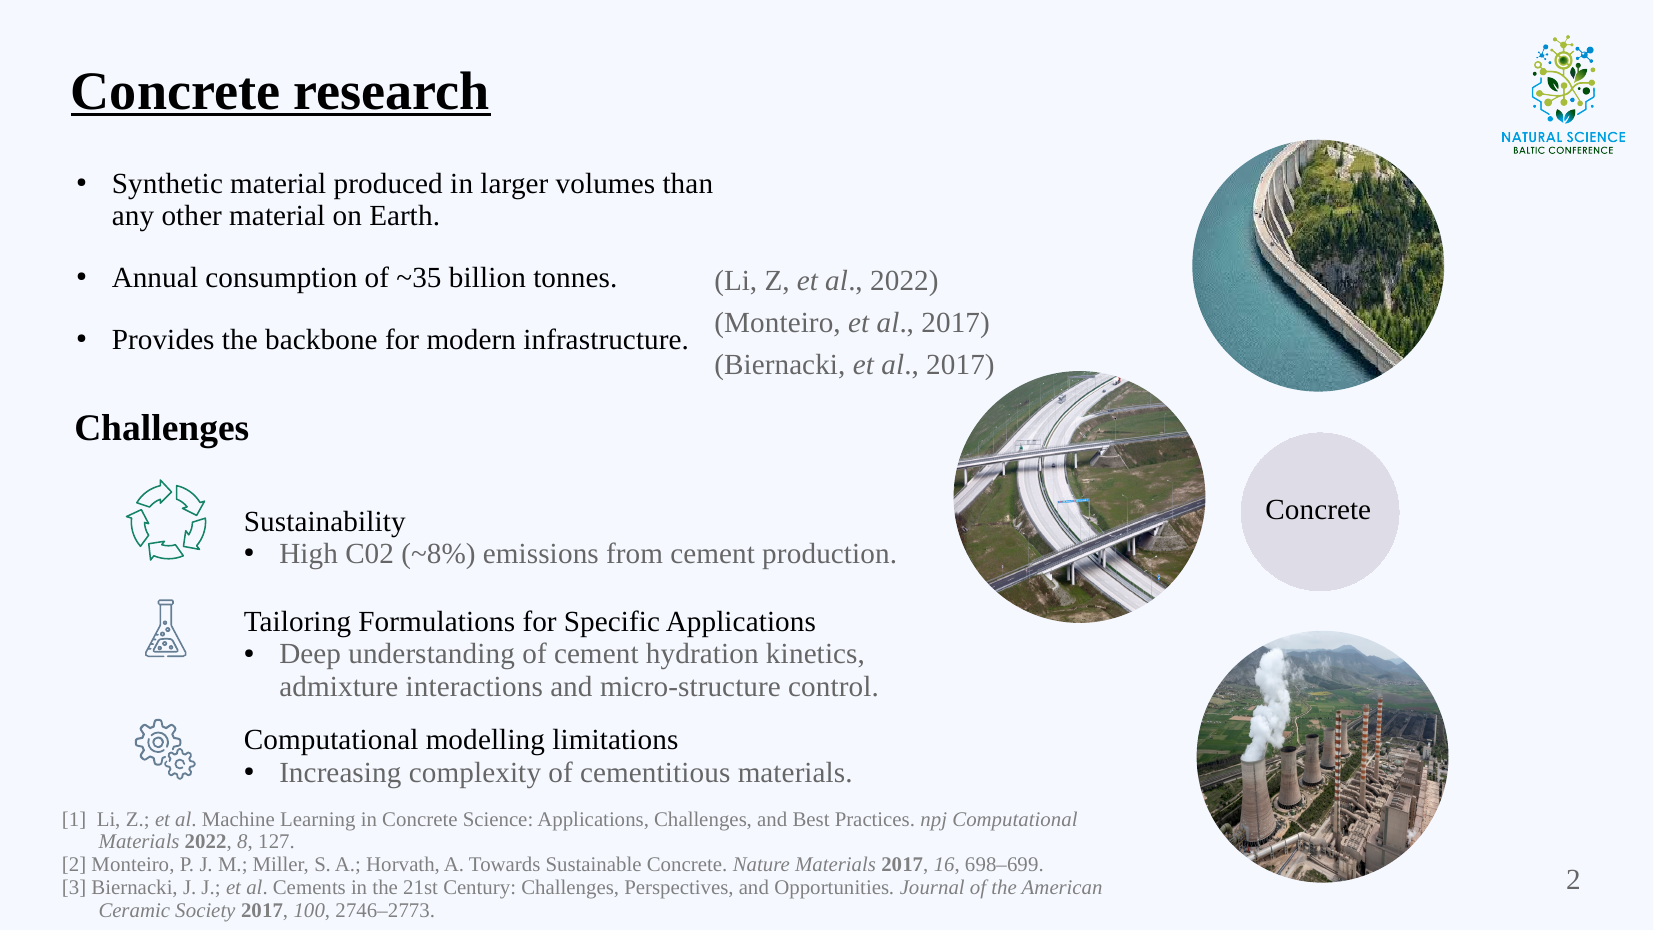

# Concrete research
Synthetic material produced in larger volumes than any other material on Earth.
Annual consumption of ~35 billion tonnes.
Provides the backbone for modern infrastructure.
(Li, Z, et al., 2022)
(Monteiro, et al., 2017)
(Biernacki, et al., 2017)
Challenges
Concrete
Sustainability
High C02 (~8%) emissions from cement production.
Tailoring Formulations for Specific Applications
Deep understanding of cement hydration kinetics, admixture interactions and micro-structure control.
Computational modelling limitations
Increasing complexity of cementitious materials.
[1] Li, Z.; et al. Machine Learning in Concrete Science: Applications, Challenges, and Best Practices. npj Computational
 Materials 2022, 8, 127.
[2] Monteiro, P. J. M.; Miller, S. A.; Horvath, A. Towards Sustainable Concrete. Nature Materials 2017, 16, 698–699.
[3] Biernacki, J. J.; et al. Cements in the 21st Century: Challenges, Perspectives, and Opportunities. Journal of the American Ceramic Society 2017, 100, 2746–2773.